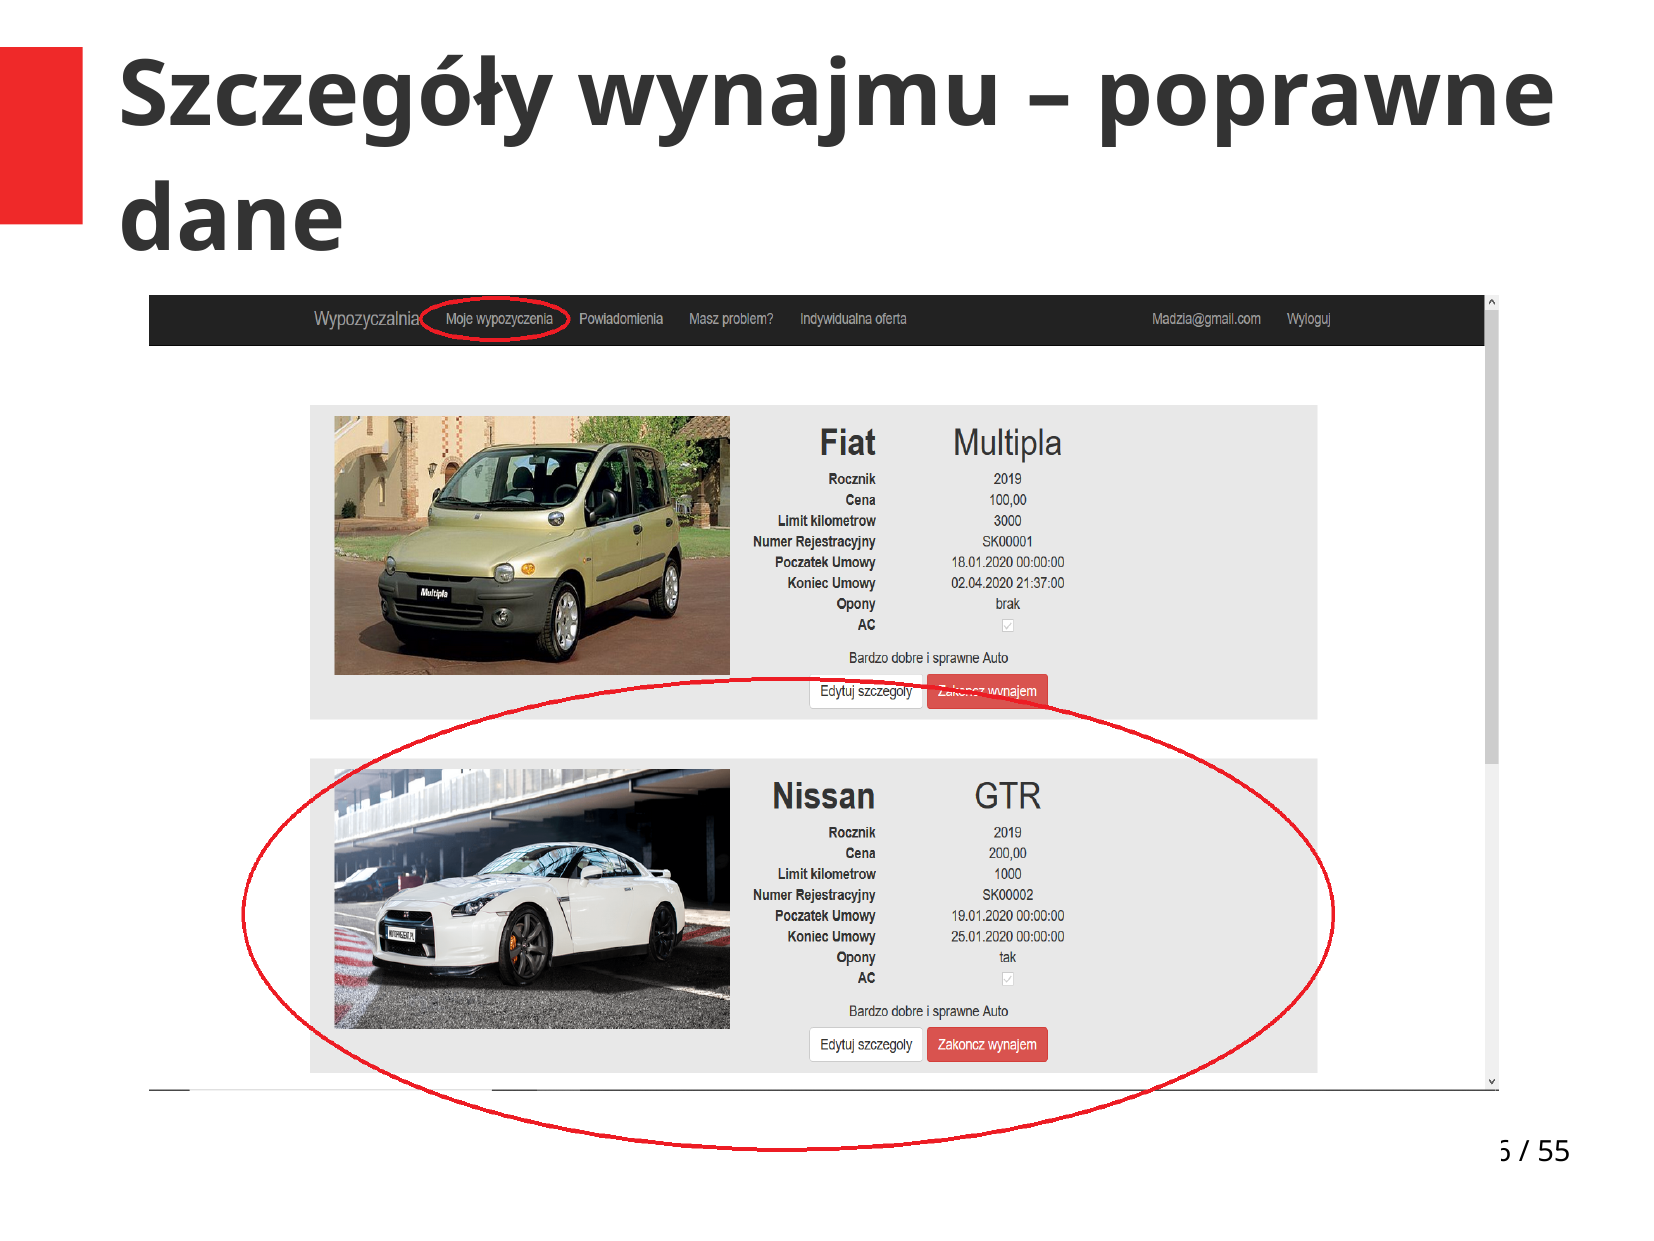

# Szczegóły wynajmu – poprawne dane
46